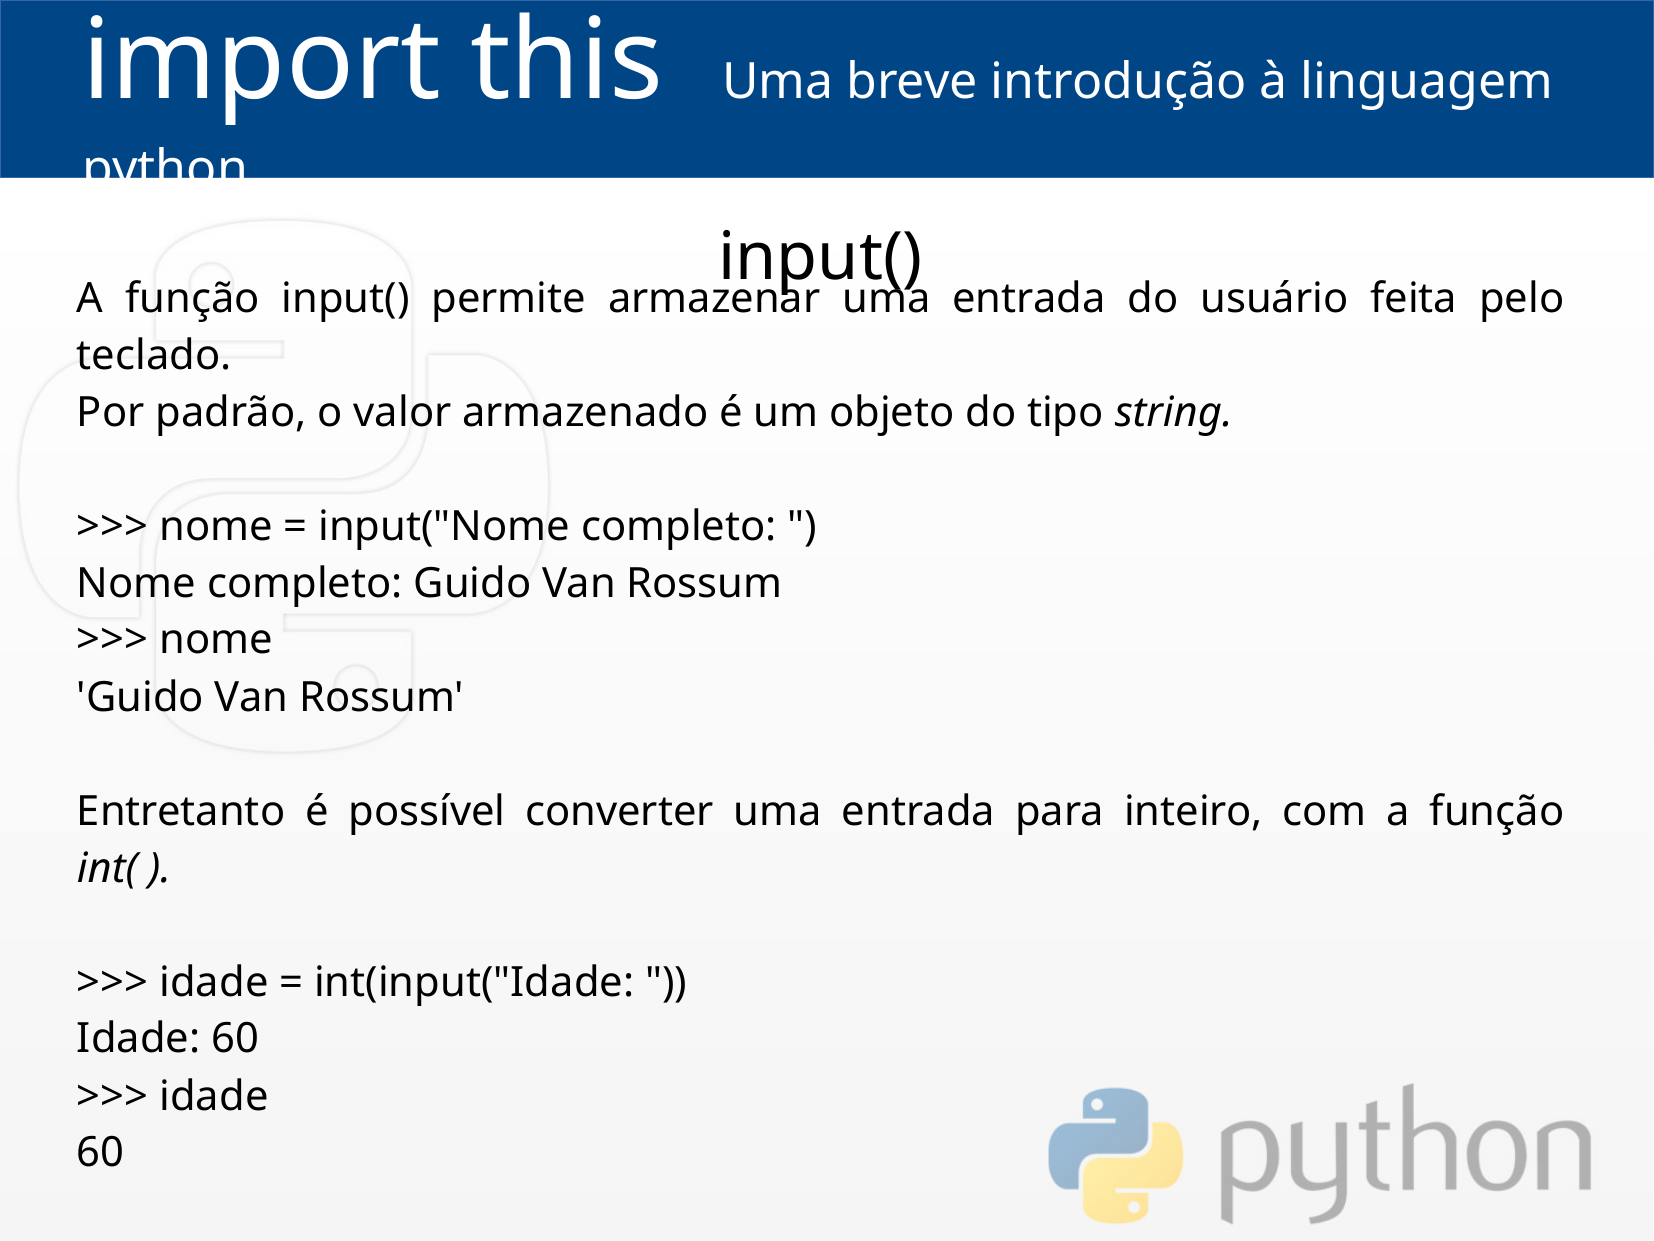

import this Uma breve introdução à linguagem python
input()
# A função input() permite armazenar uma entrada do usuário feita pelo teclado.
Por padrão, o valor armazenado é um objeto do tipo string.
>>> nome = input("Nome completo: ")
Nome completo: Guido Van Rossum
>>> nome
'Guido Van Rossum'
Entretanto é possível converter uma entrada para inteiro, com a função int( ).
>>> idade = int(input("Idade: "))
Idade: 60
>>> idade
60